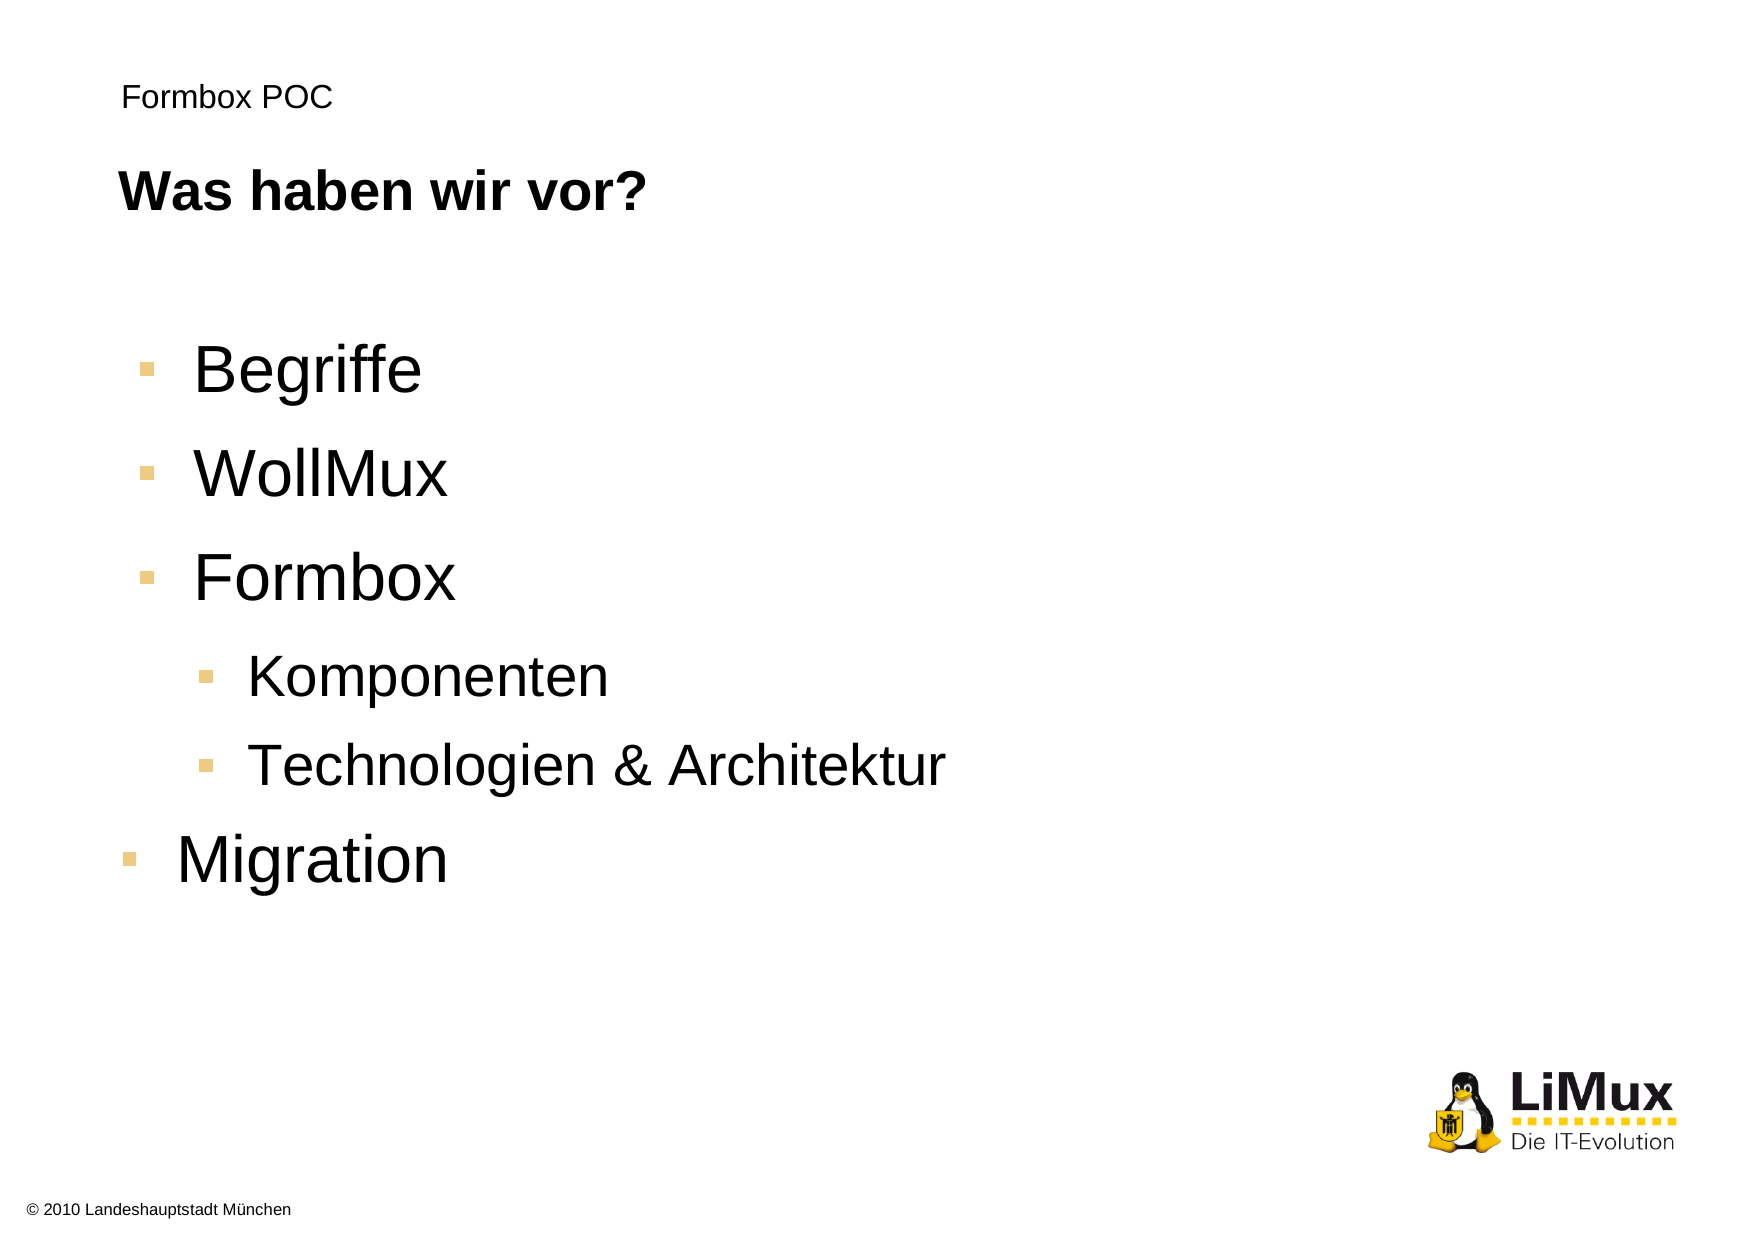

# Was haben wir vor?
Begriffe
WollMux
Formbox
Komponenten
Technologien & Architektur
Migration